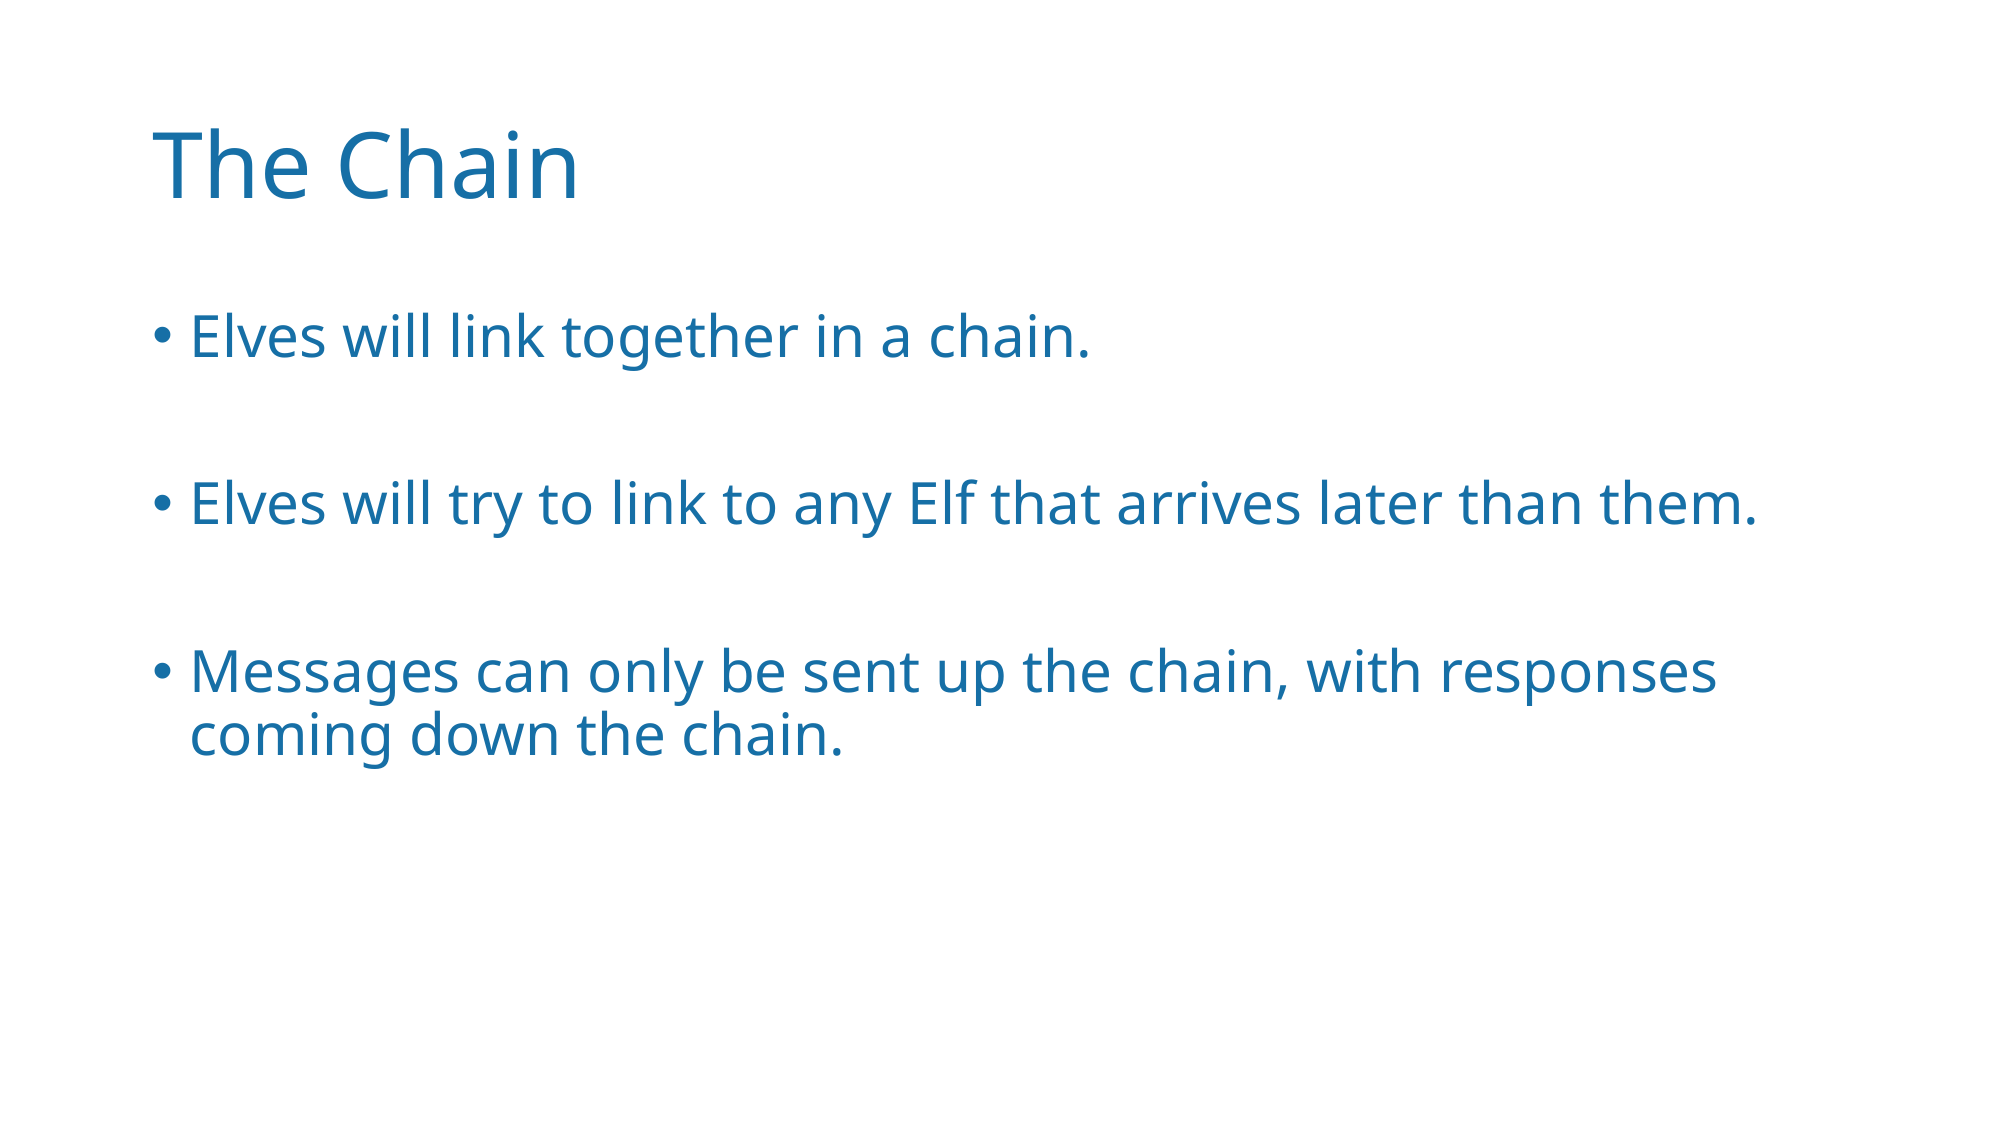

# The Chain
Elves will link together in a chain.
Elves will try to link to any Elf that arrives later than them.
Messages can only be sent up the chain, with responses coming down the chain.